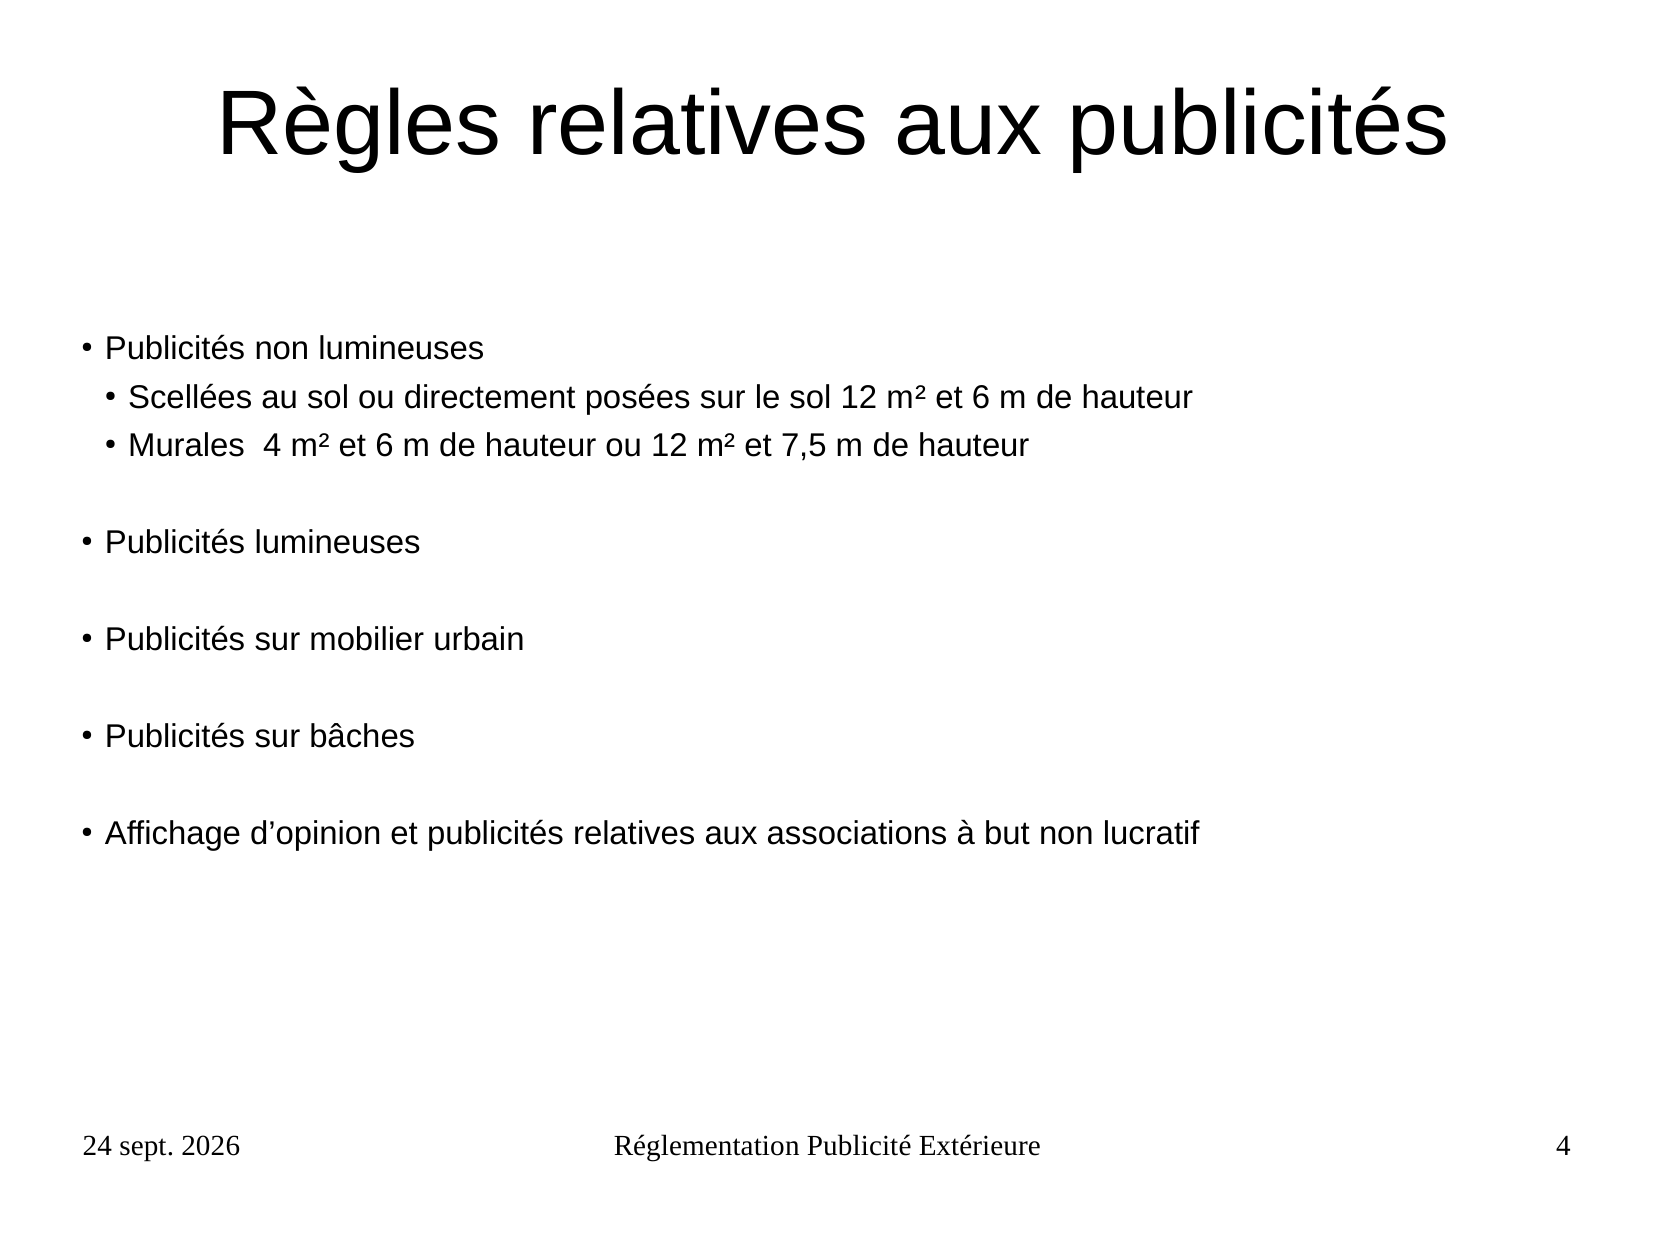

# Règles relatives aux publicités
Publicités non lumineuses
Scellées au sol ou directement posées sur le sol 12 m² et 6 m de hauteur
Murales 4 m² et 6 m de hauteur ou 12 m² et 7,5 m de hauteur
Publicités lumineuses
Publicités sur mobilier urbain
Publicités sur bâches
Affichage d’opinion et publicités relatives aux associations à but non lucratif
Réglementation Publicité Extérieure
4